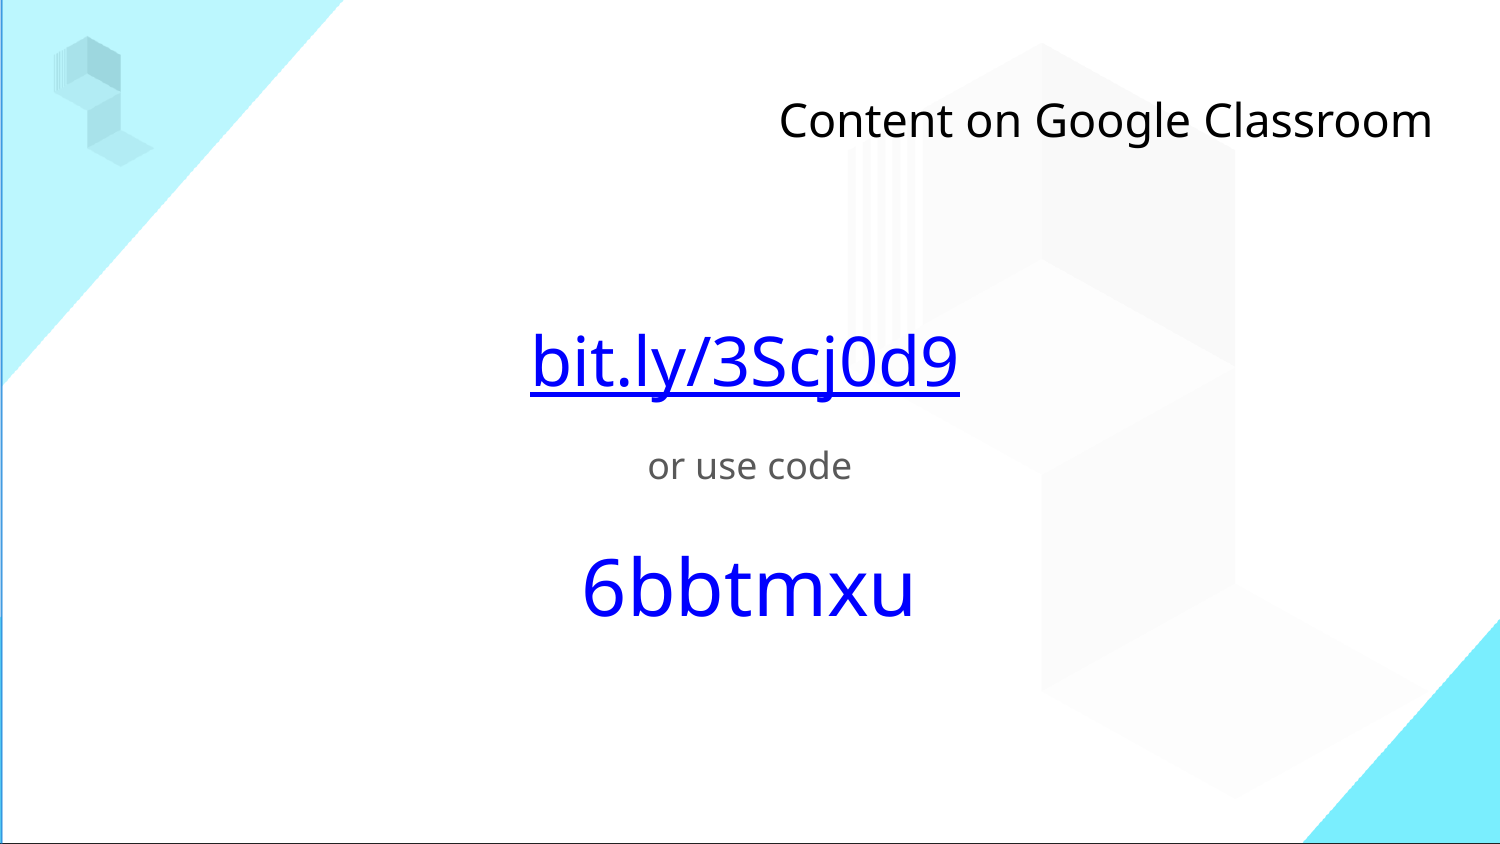

# Content on Google Classroom
bit.ly/3Scj0d9
or use code
6bbtmxu